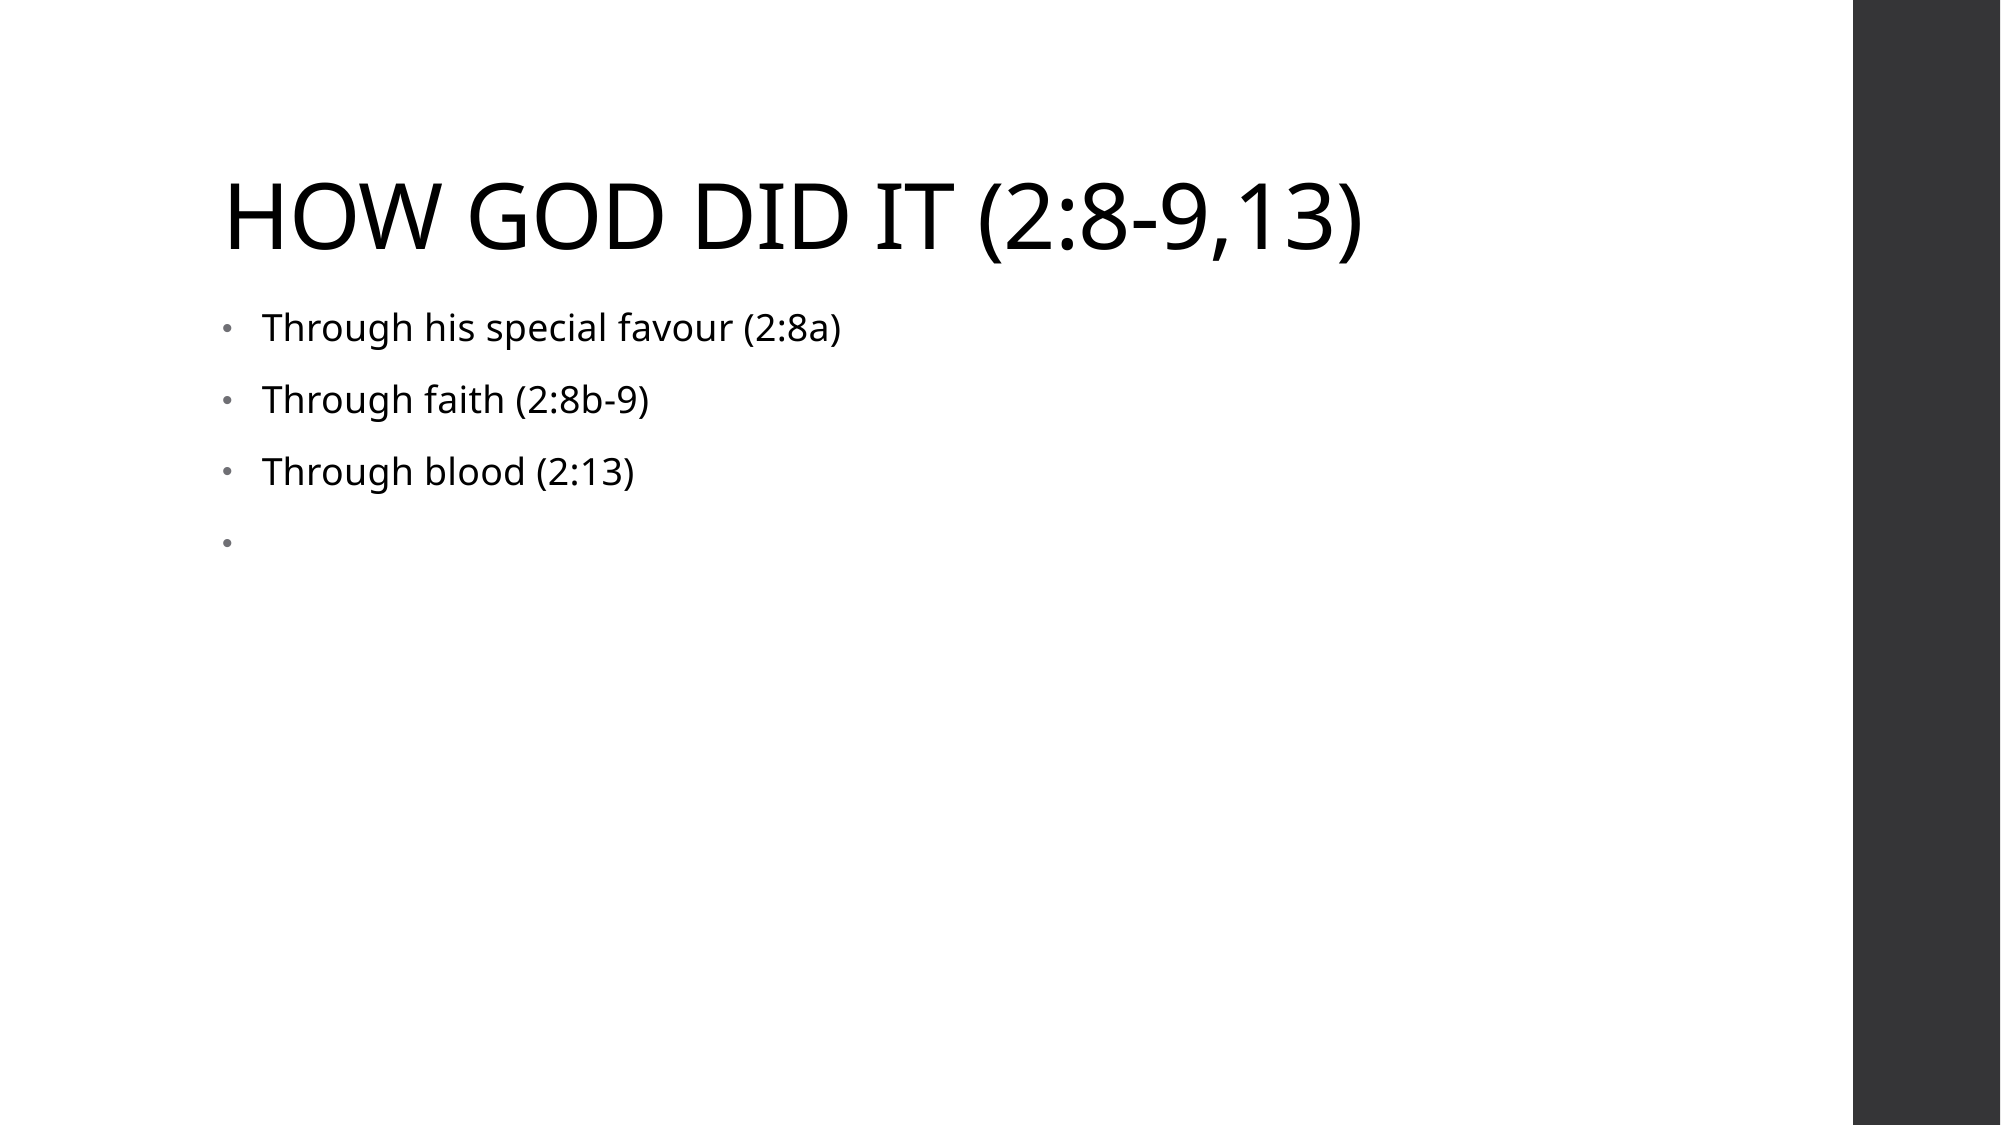

# HOW GOD DID IT (2:8-9,13)
 Through his special favour (2:8a)
 Through faith (2:8b-9)
 Through blood (2:13)